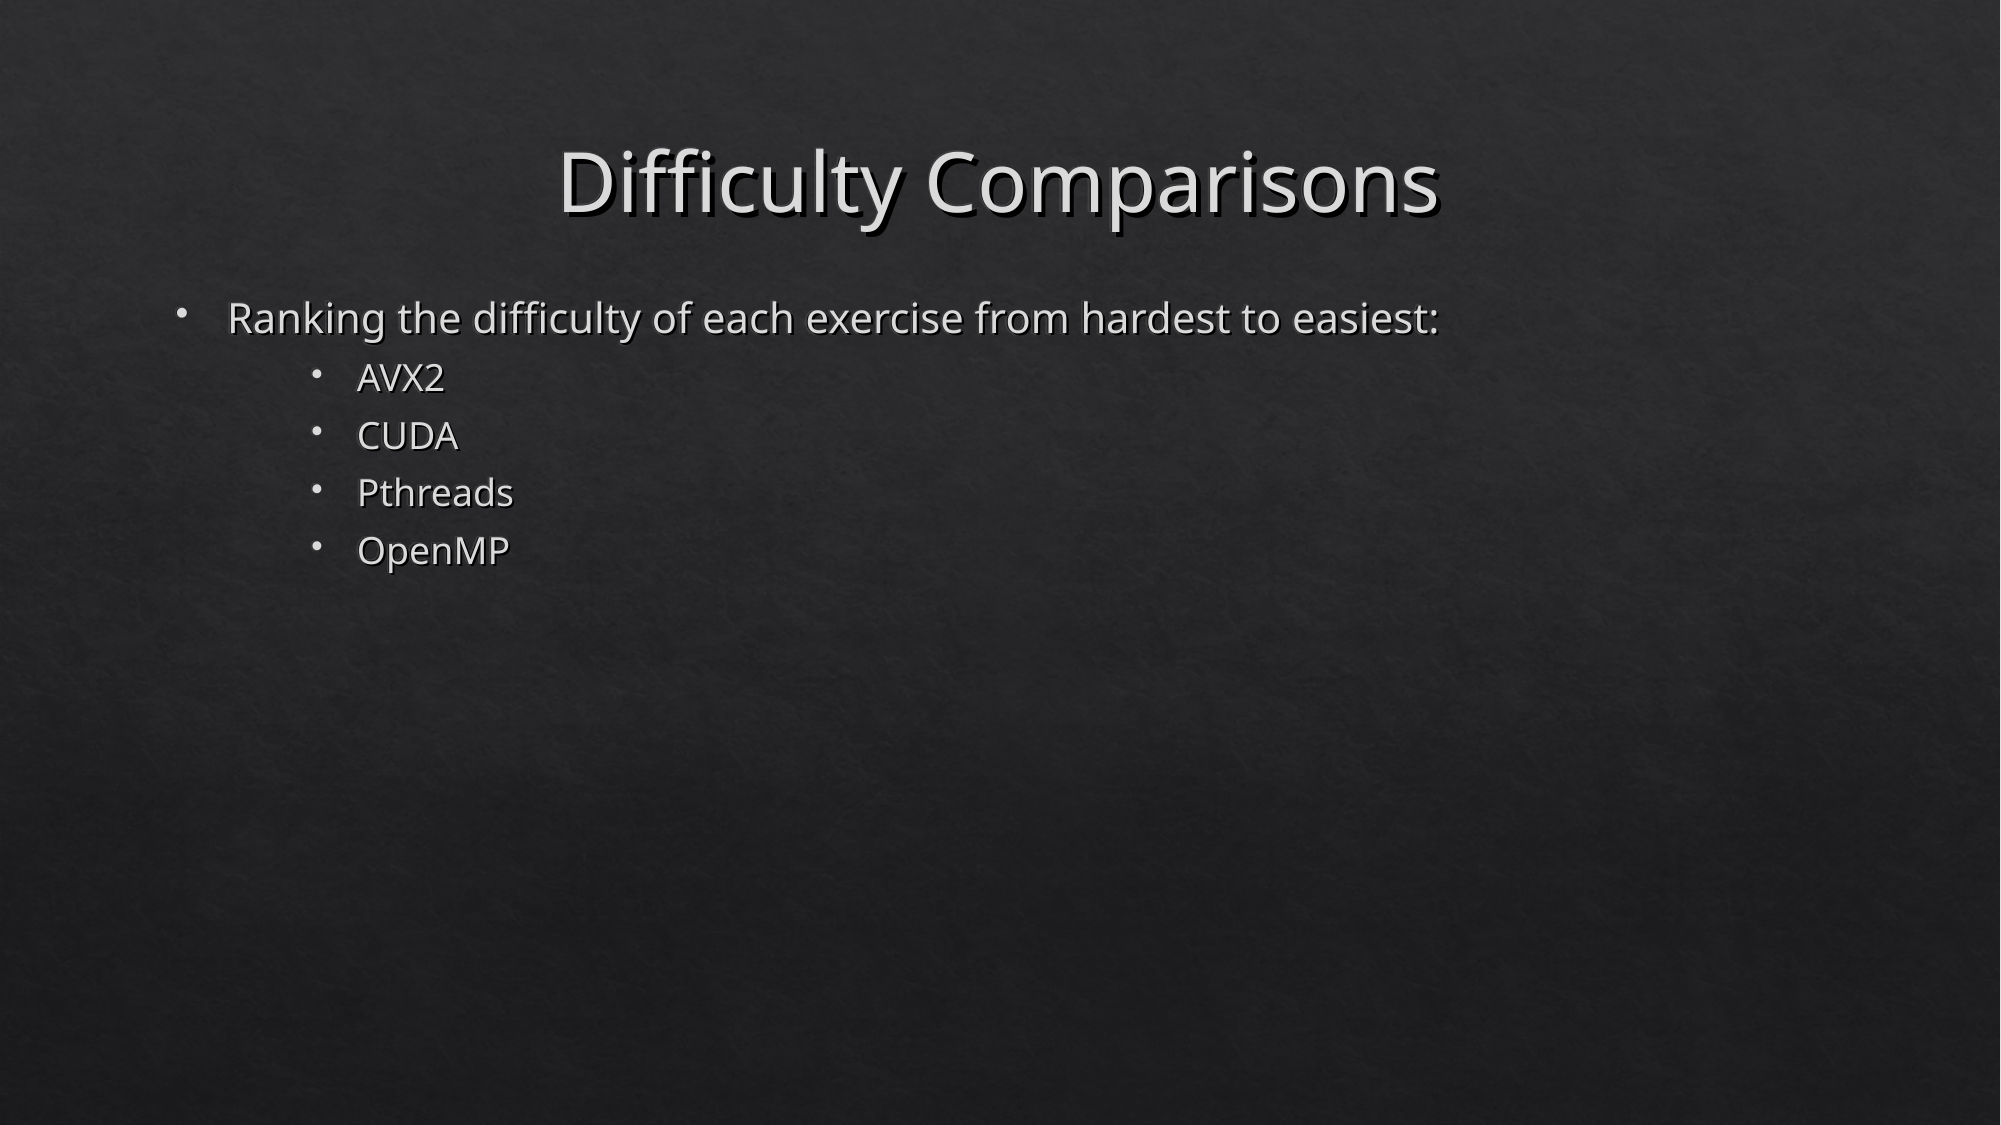

# Difficulty Comparisons
Ranking the difficulty of each exercise from hardest to easiest:
AVX2
CUDA
Pthreads
OpenMP